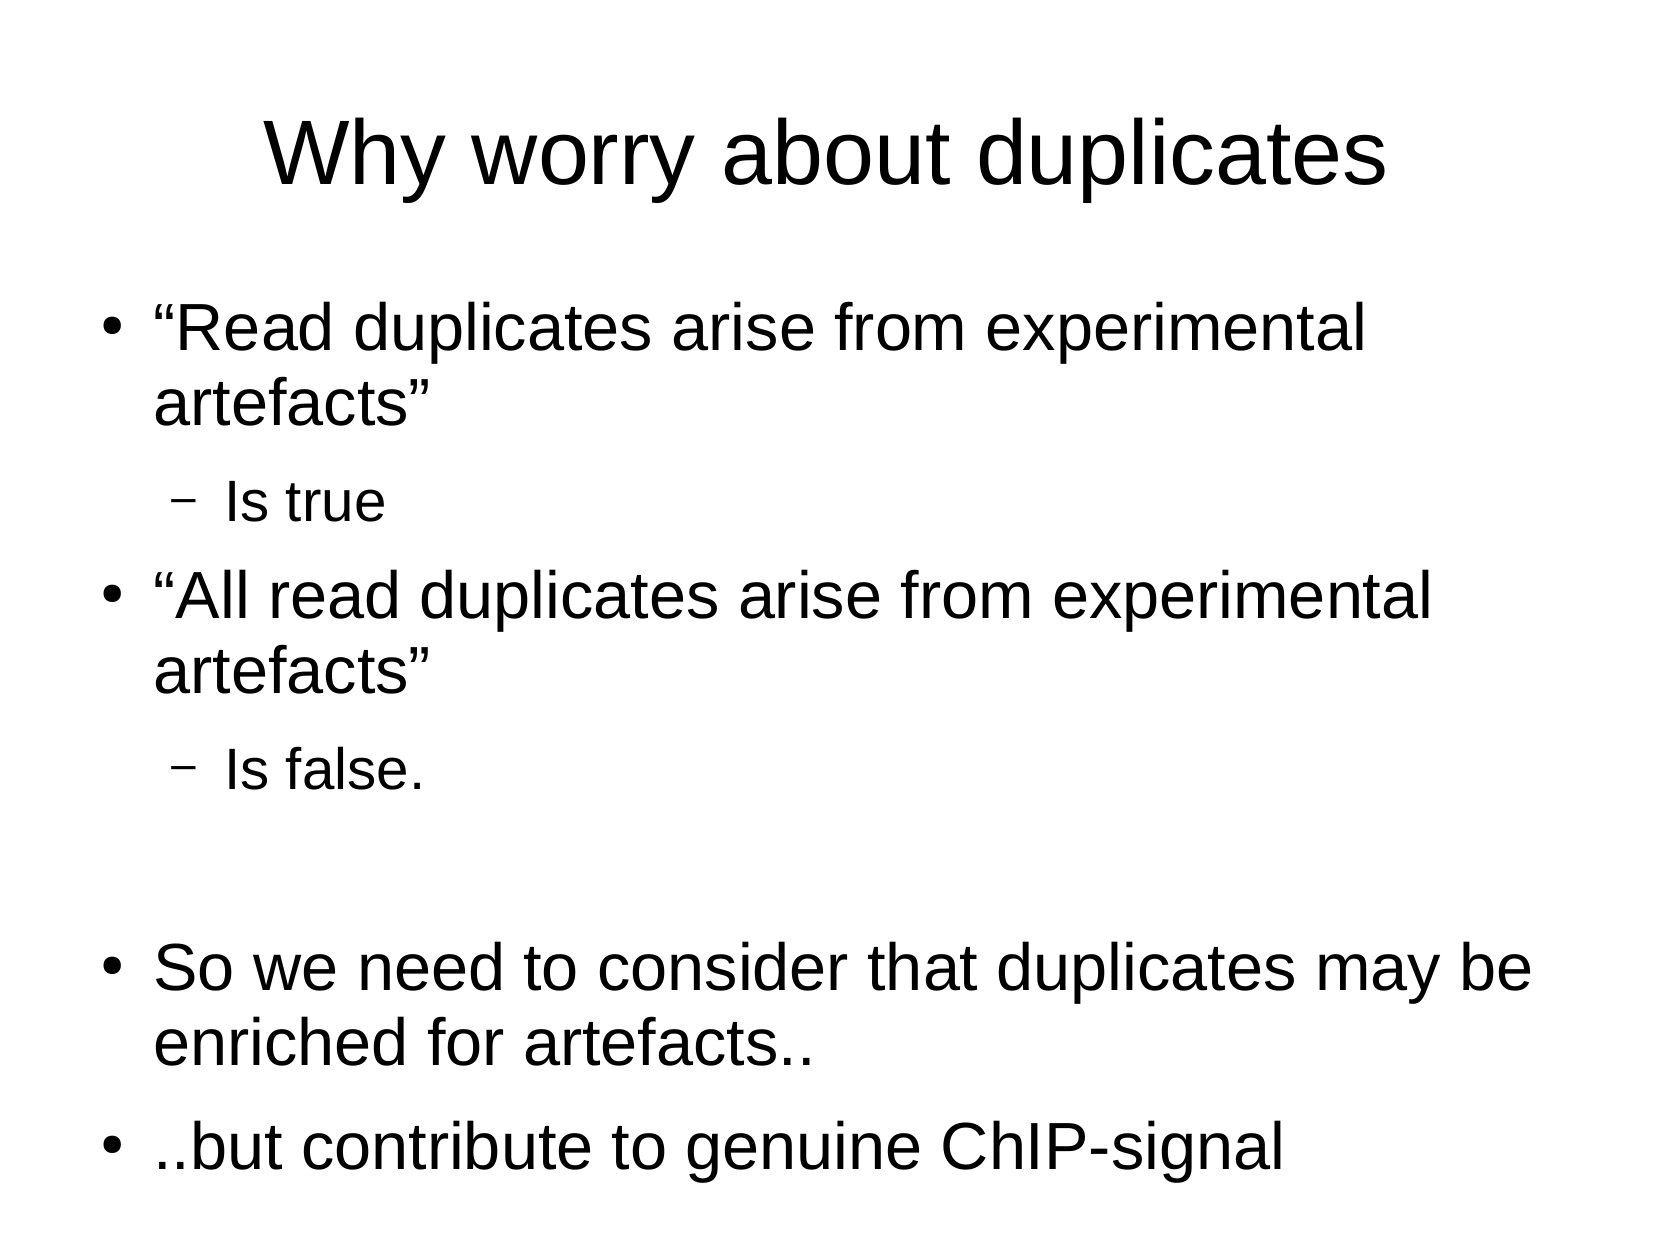

# Why worry about duplicates
“Read duplicates arise from experimental artefacts”
Is true
“All read duplicates arise from experimental artefacts”
Is false.
So we need to consider that duplicates may be enriched for artefacts..
..but contribute to genuine ChIP-signal